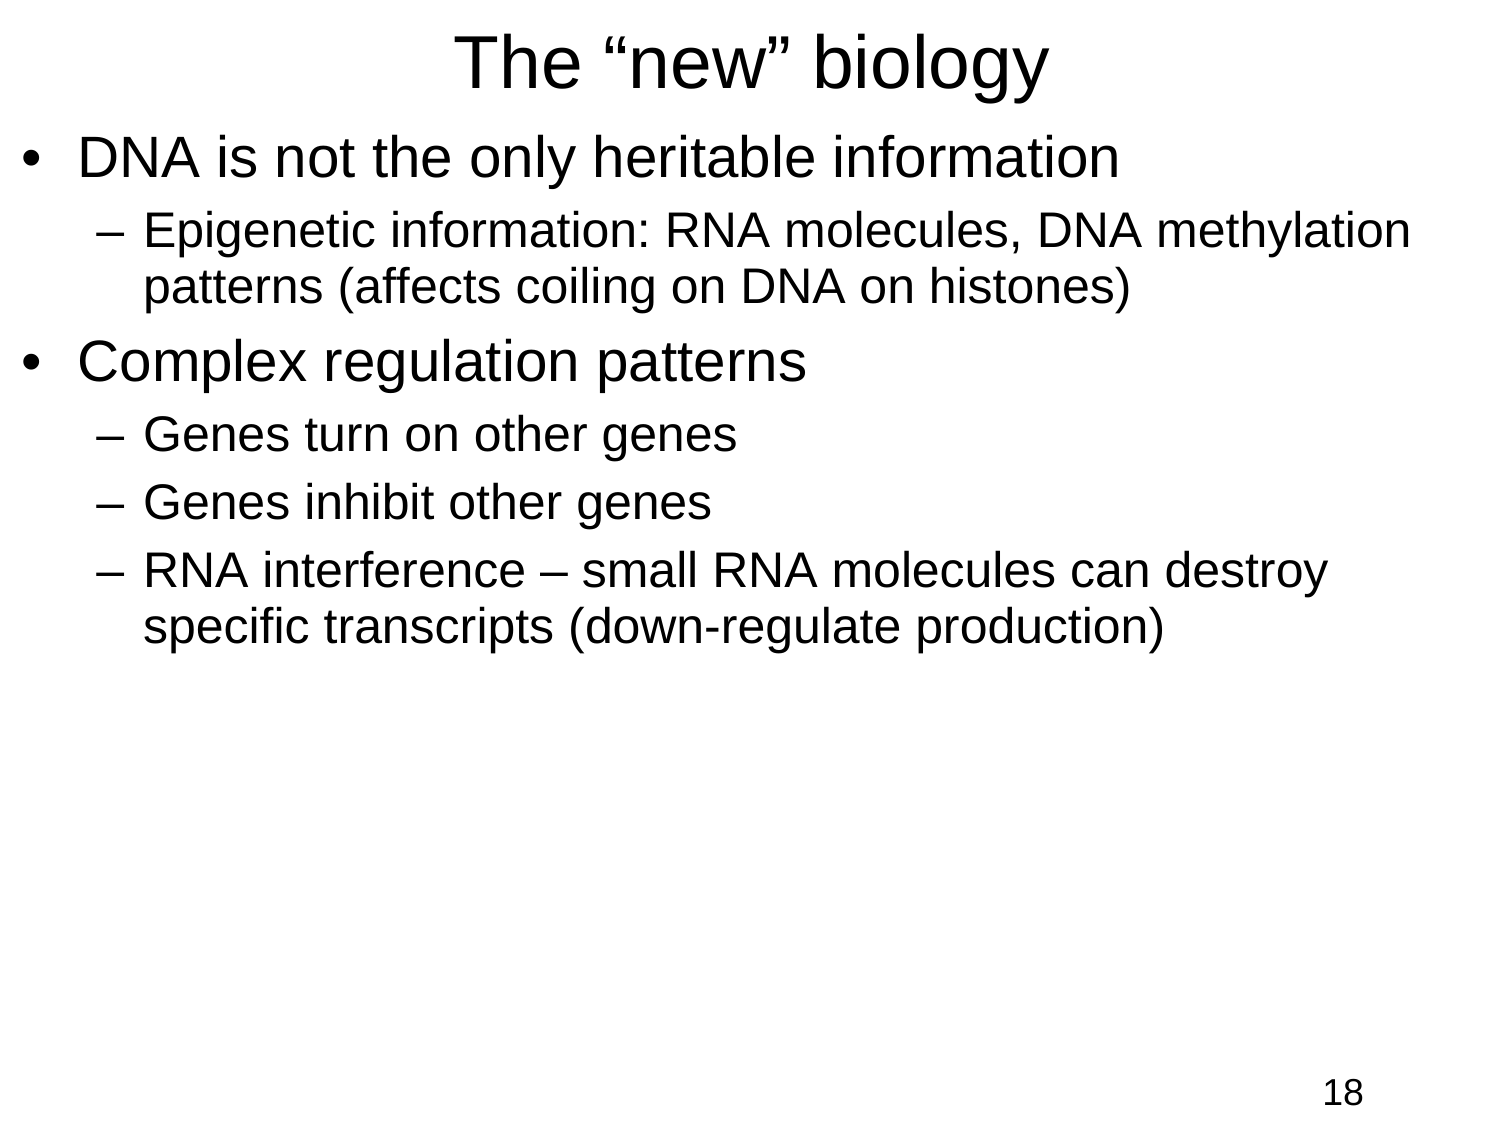

# The “new” biology
DNA is not the only heritable information
Epigenetic information: RNA molecules, DNA methylation patterns (affects coiling on DNA on histones)
Complex regulation patterns
Genes turn on other genes
Genes inhibit other genes
RNA interference – small RNA molecules can destroy specific transcripts (down-regulate production)
18